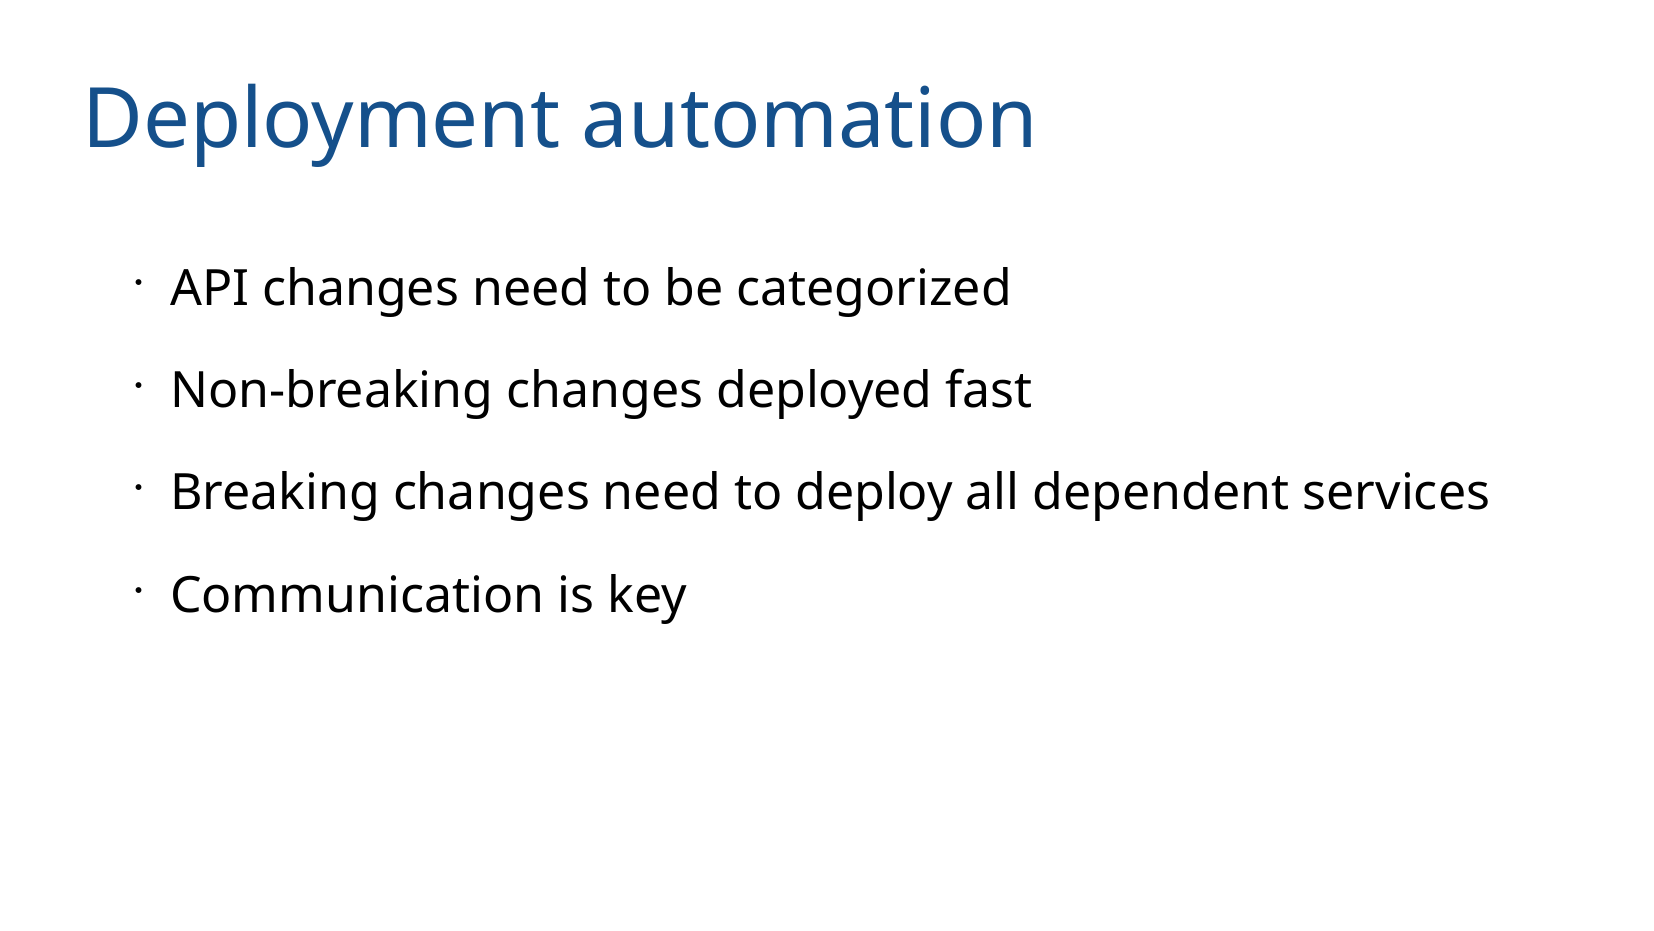

# Deployment automation
API changes need to be categorized
Non-breaking changes deployed fast
Breaking changes need to deploy all dependent services
Communication is key